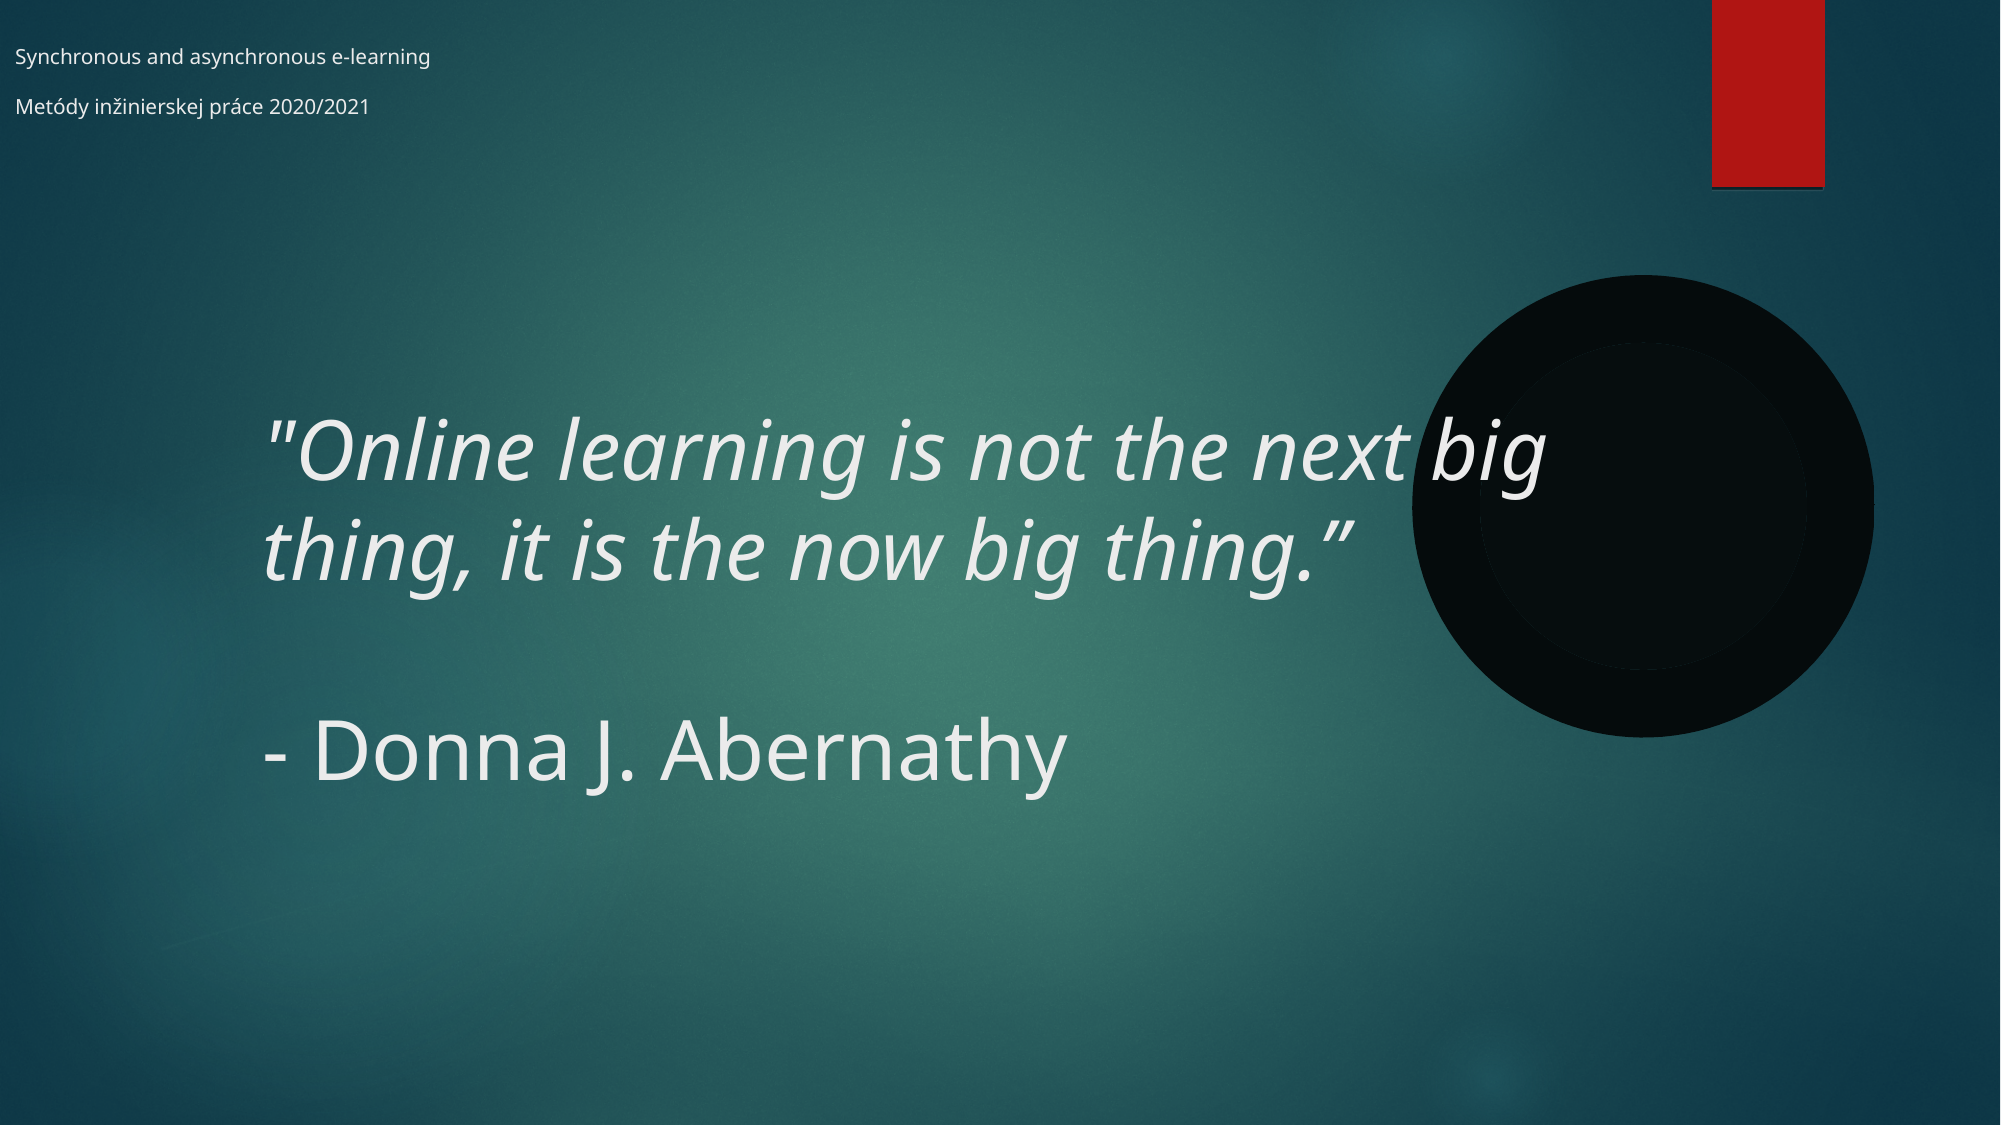

Synchronous and asynchronous e-learning
Metódy inžinierskej práce 2020/2021
# "Online learning is not the next big thing, it is the now big thing.”  - Donna J. Abernathy